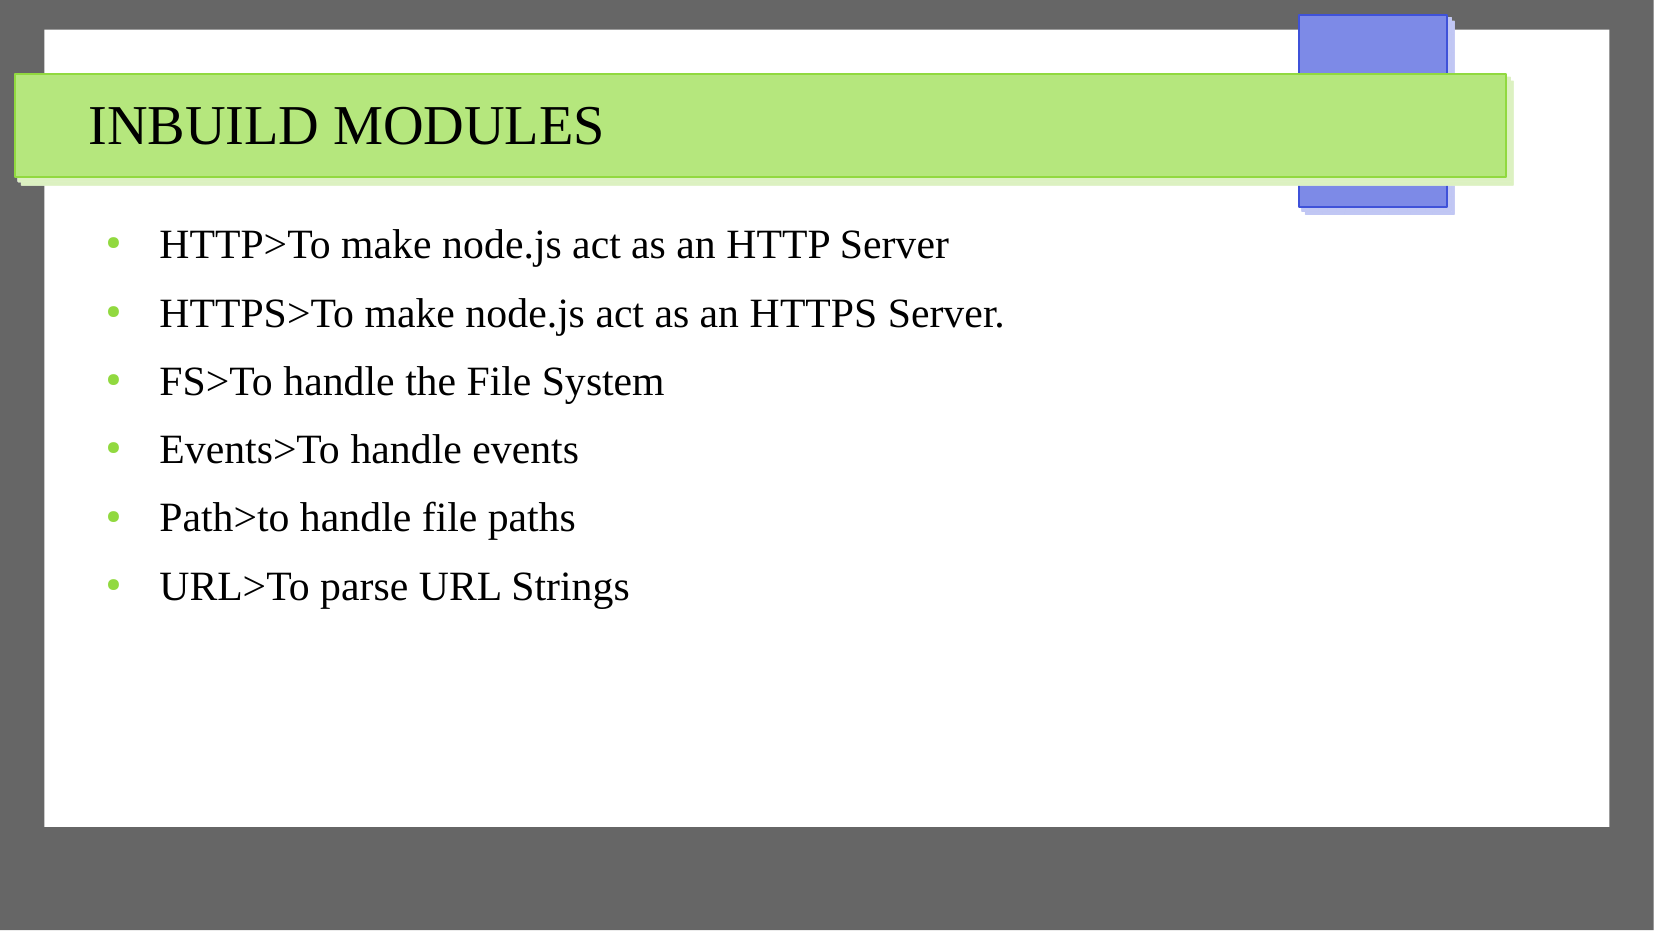

# INBUILD MODULES
HTTP>To make node.js act as an HTTP Server
HTTPS>To make node.js act as an HTTPS Server.
FS>To handle the File System
Events>To handle events
Path>to handle file paths
URL>To parse URL Strings